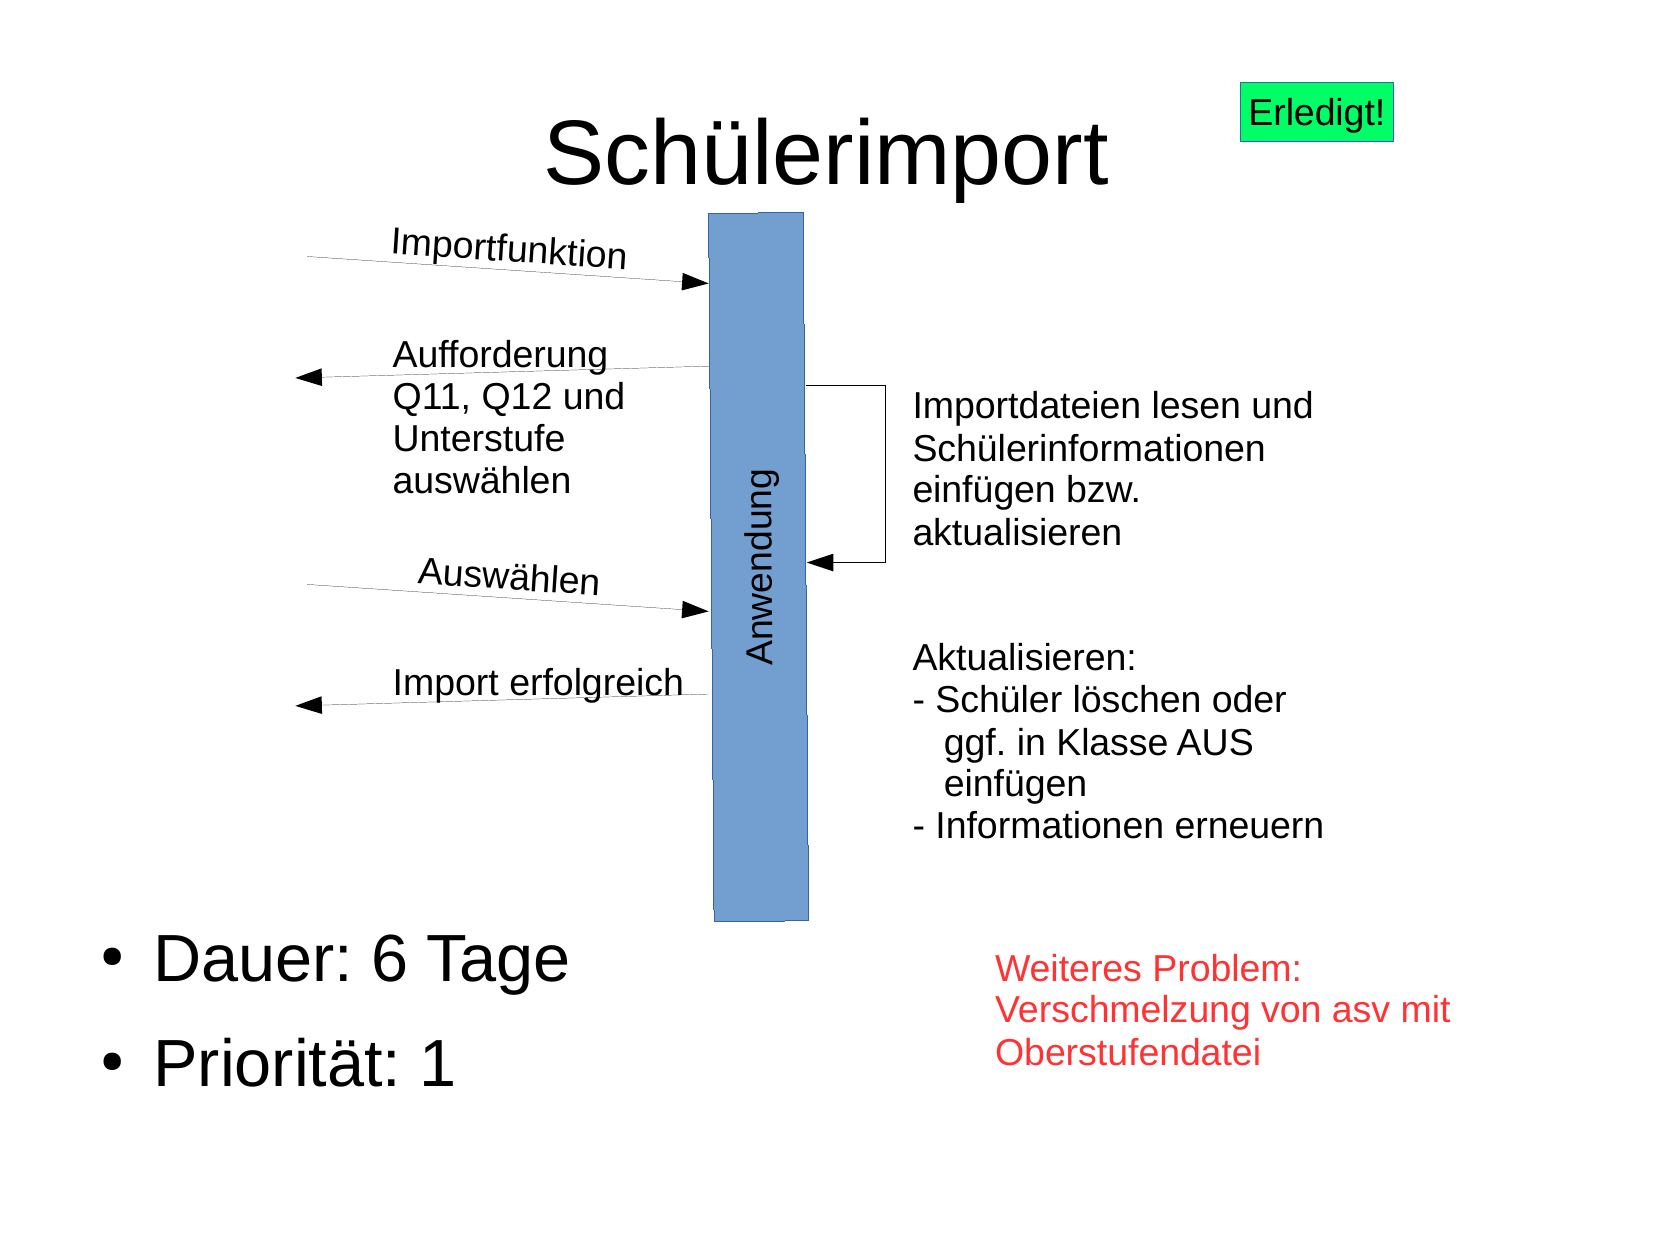

# Schülerimport
Erledigt!
Importfunktion
Aufforderung Q11, Q12 und Unterstufe auswählen
Importdateien lesen und Schülerinformationen einfügen bzw. aktualisieren
Aktualisieren:
- Schüler löschen oder
 ggf. in Klasse AUS
 einfügen
- Informationen erneuern
Anwendung
Auswählen
Import erfolgreich
Weiteres Problem: Verschmelzung von asv mit Oberstufendatei
Dauer: 6 Tage
Priorität: 1